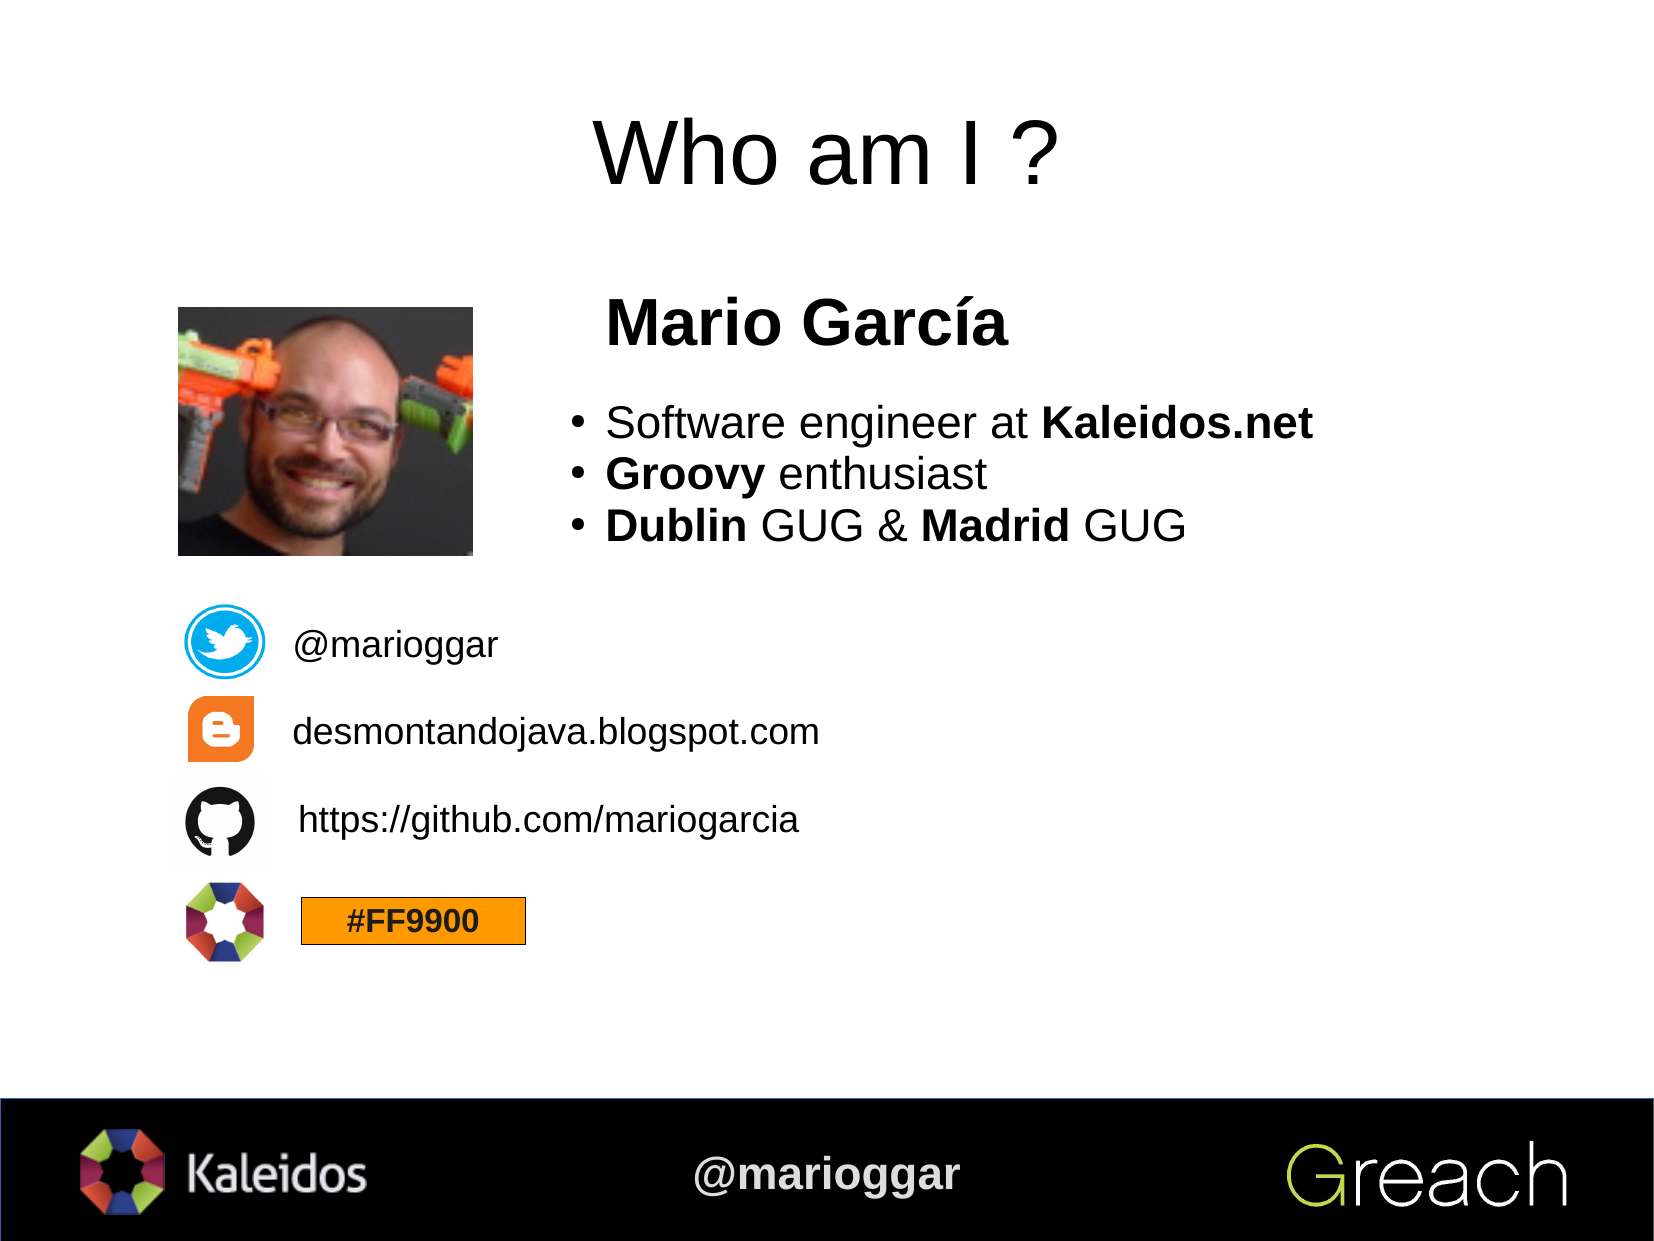

# Who am I ?
Mario García
Software engineer at Kaleidos.net
Groovy enthusiast
Dublin GUG & Madrid GUG
@marioggar
desmontandojava.blogspot.com
https://github.com/mariogarcia
#FF9900